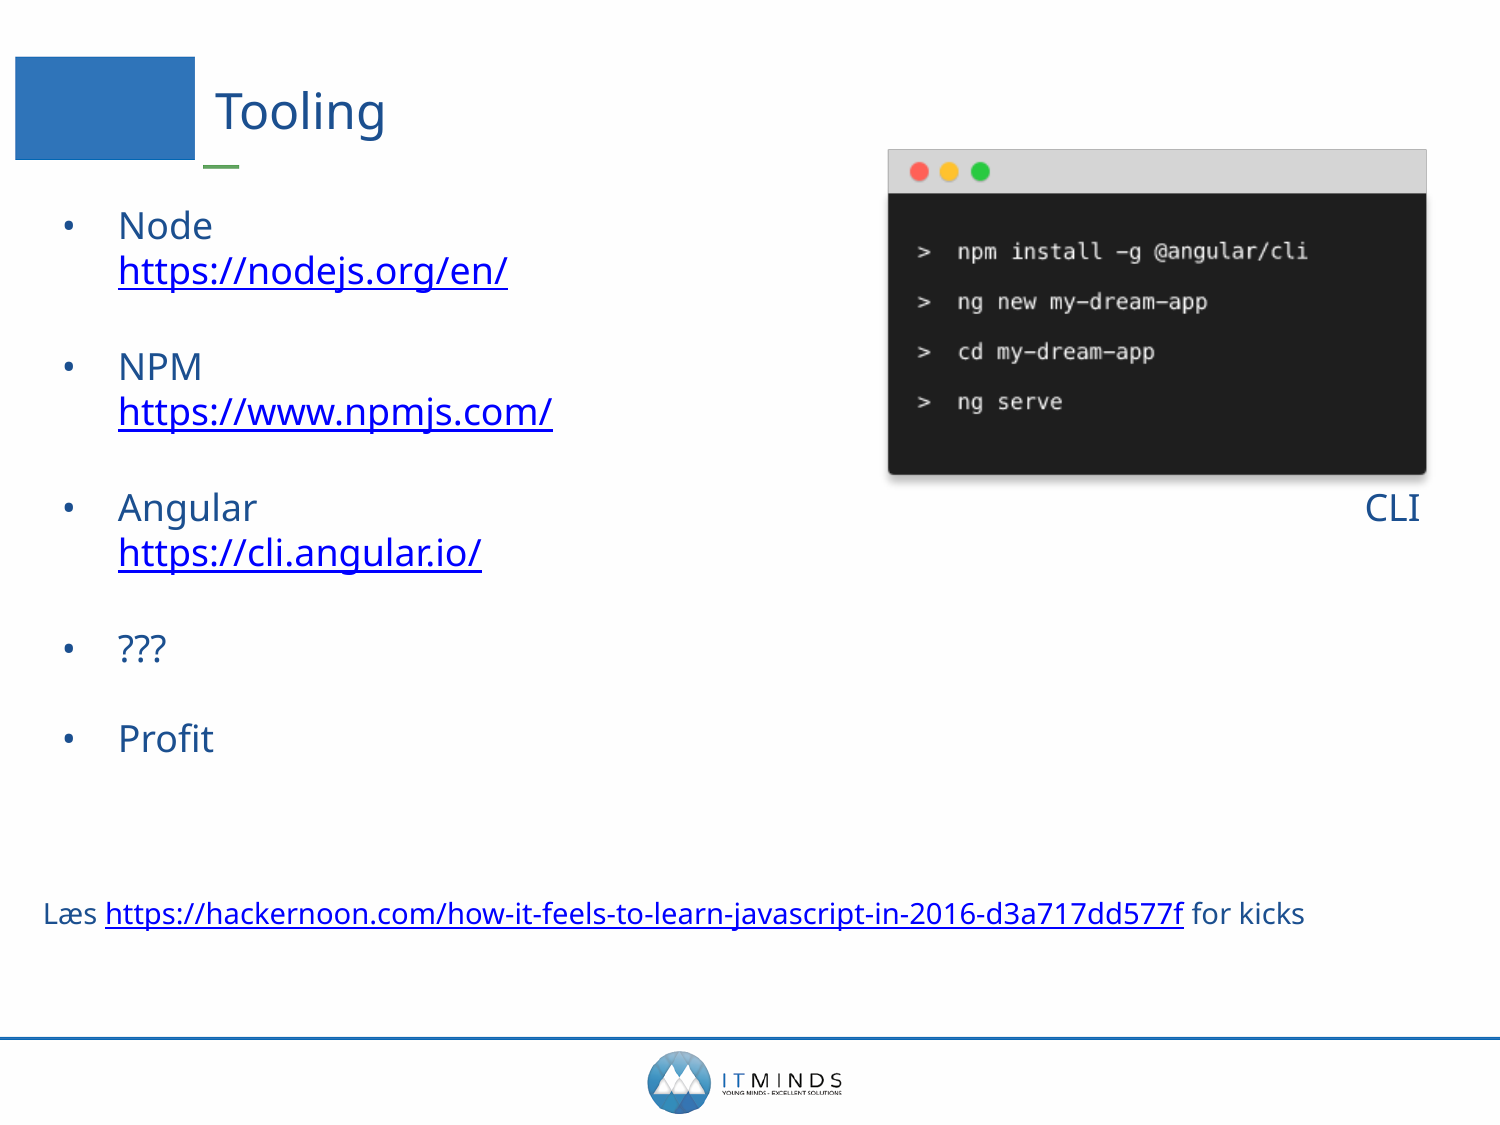

Tooling
# Node https://nodejs.org/en/
NPM
https://www.npmjs.com/
Angular CLI
https://cli.angular.io/
???
Profit
Læs https://hackernoon.com/how-it-feels-to-learn-javascript-in-2016-d3a717dd577f for kicks